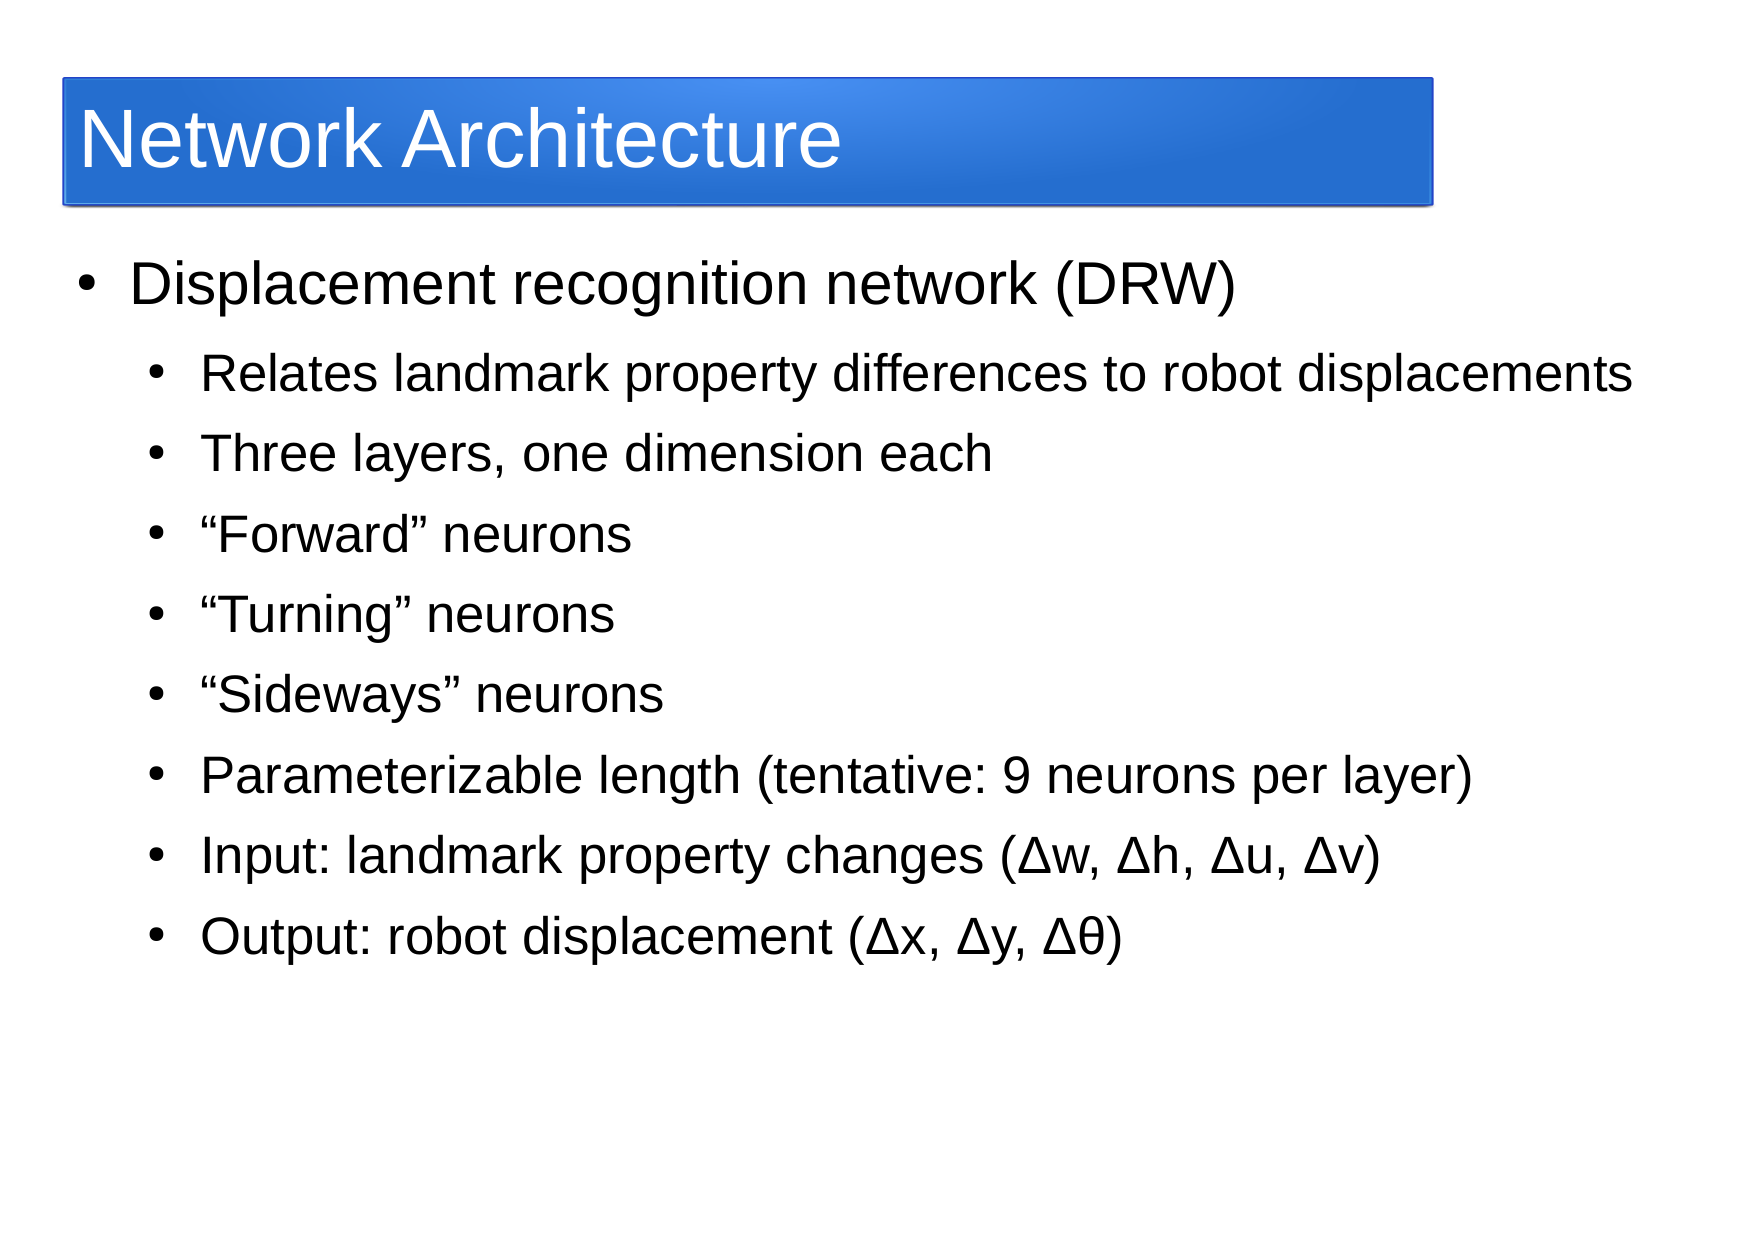

# Network Architecture
Displacement recognition network (DRW)
Relates landmark property differences to robot displacements
Three layers, one dimension each
“Forward” neurons
“Turning” neurons
“Sideways” neurons
Parameterizable length (tentative: 9 neurons per layer)
Input: landmark property changes (Δw, Δh, Δu, Δv)
Output: robot displacement (Δx, Δy, Δθ)